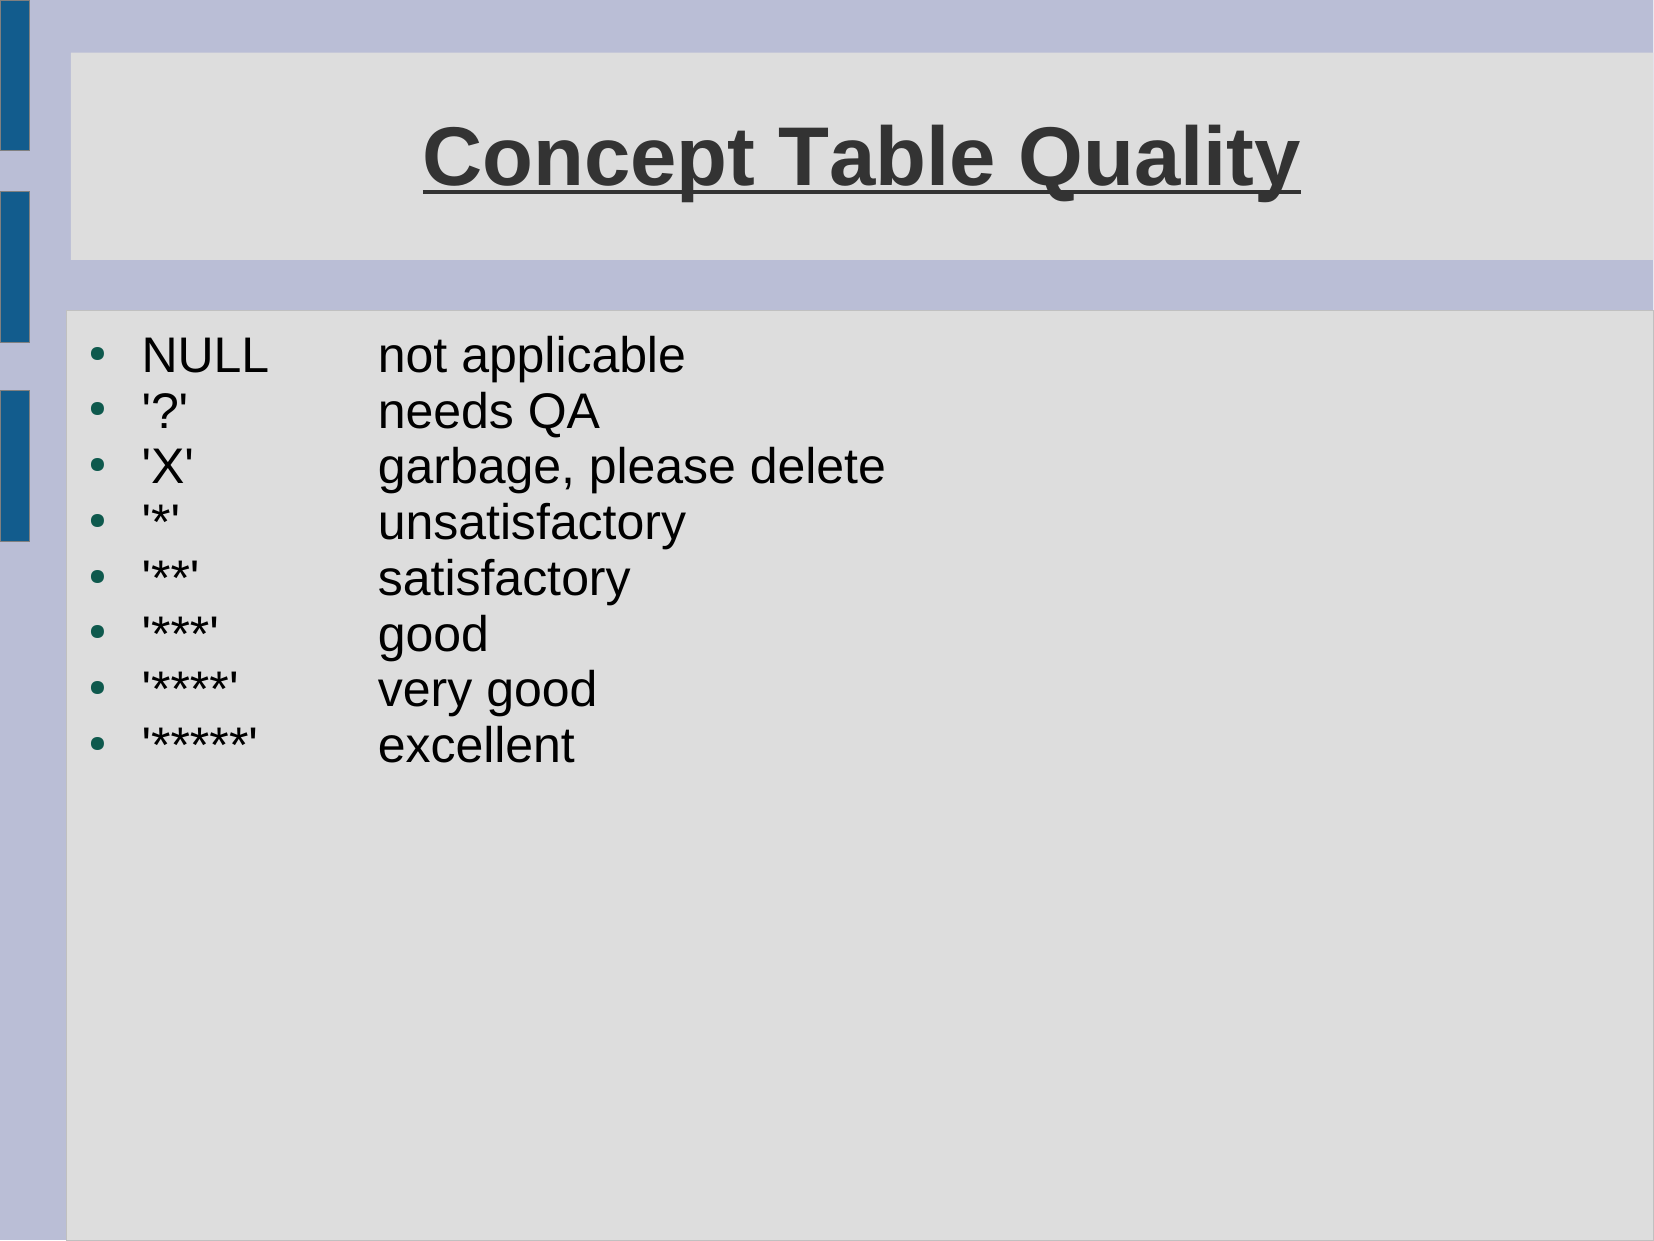

# Concept Table Quality
NULL	not applicable
'?'		needs QA
'X' 	garbage, please delete
'*' 	unsatisfactory
'**' 	satisfactory
'***'		good
'****'		very good
'*****'		excellent